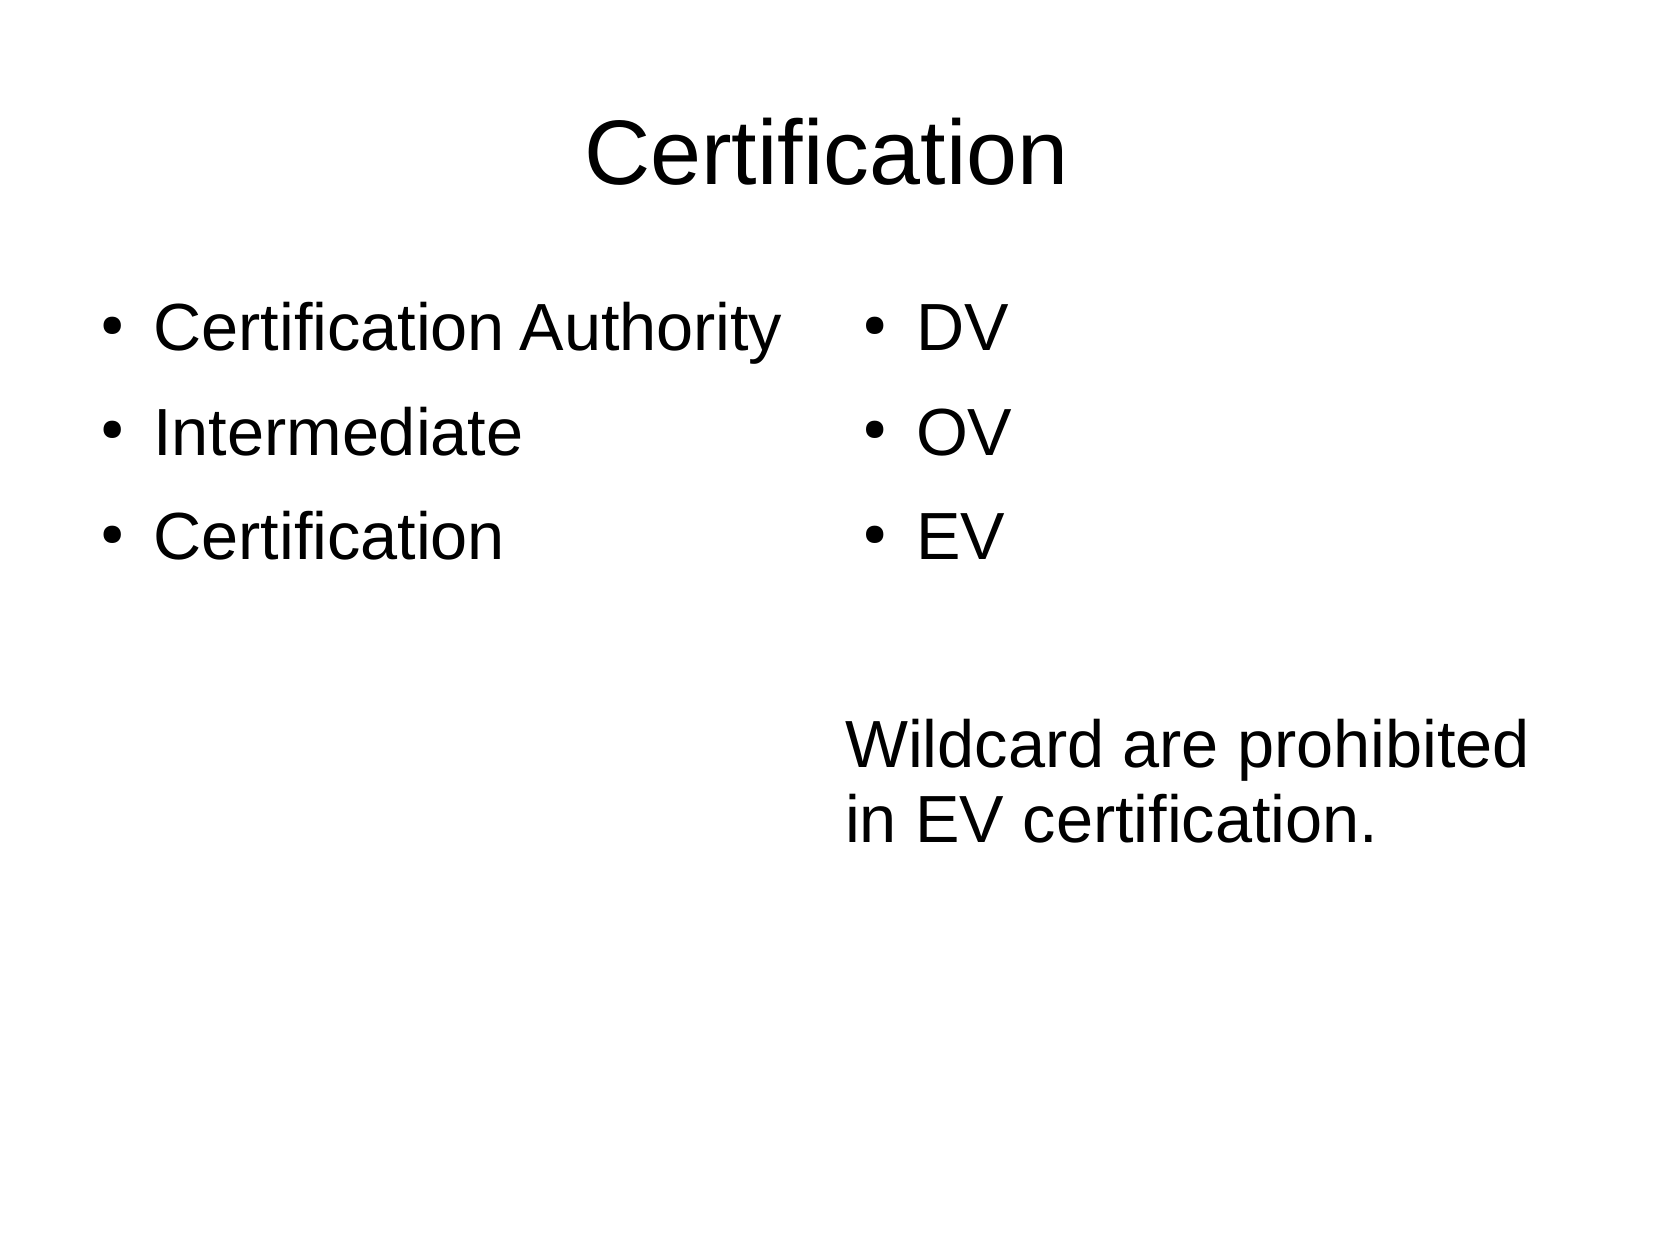

# Certification
Certification Authority
Intermediate
Certification
DV
OV
EV
Wildcard are prohibited in EV certification.